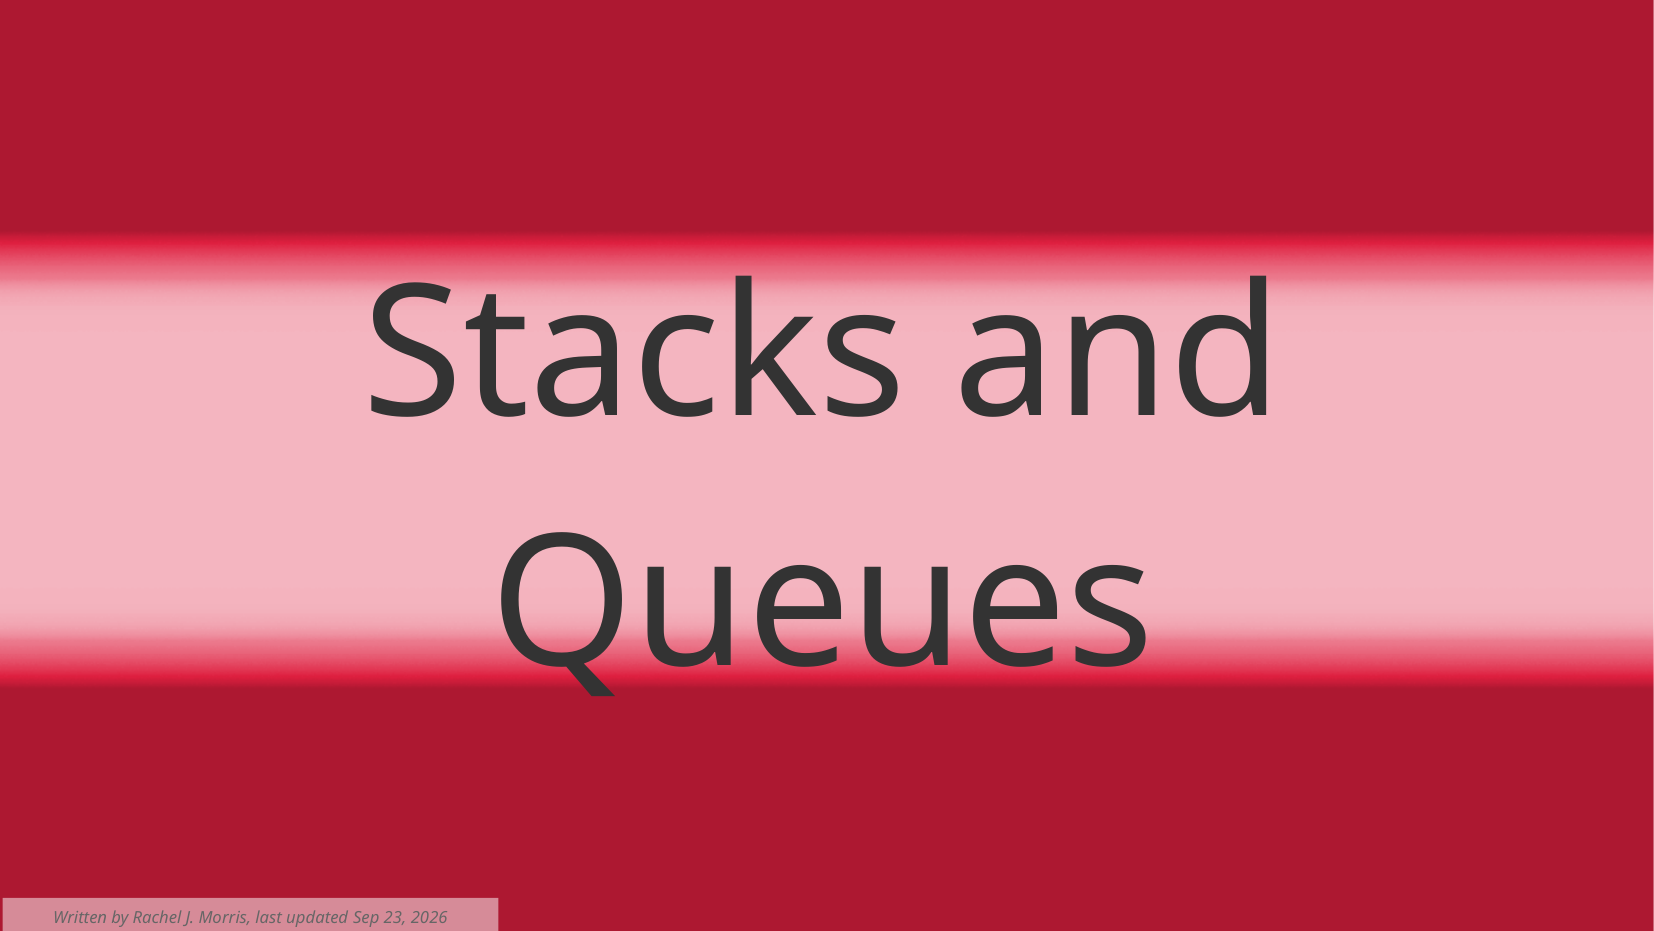

# Stacks and Queues
Written by Rachel J. Morris, last updated